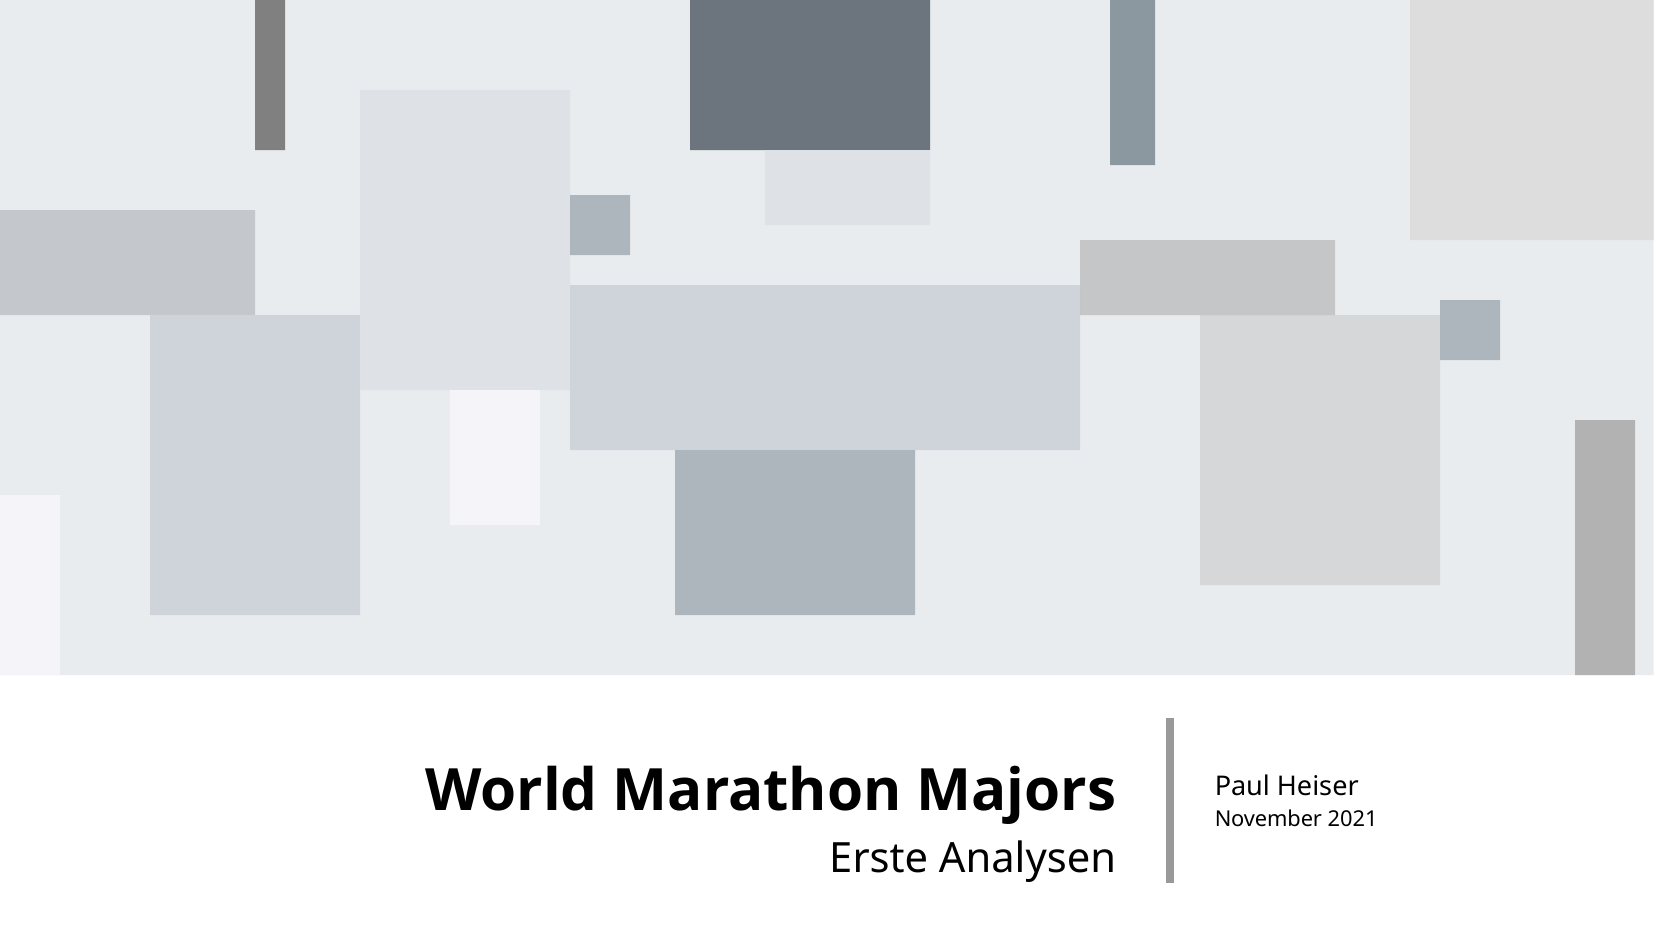

World Marathon Majors
Erste Analysen
Paul Heiser
November 2021